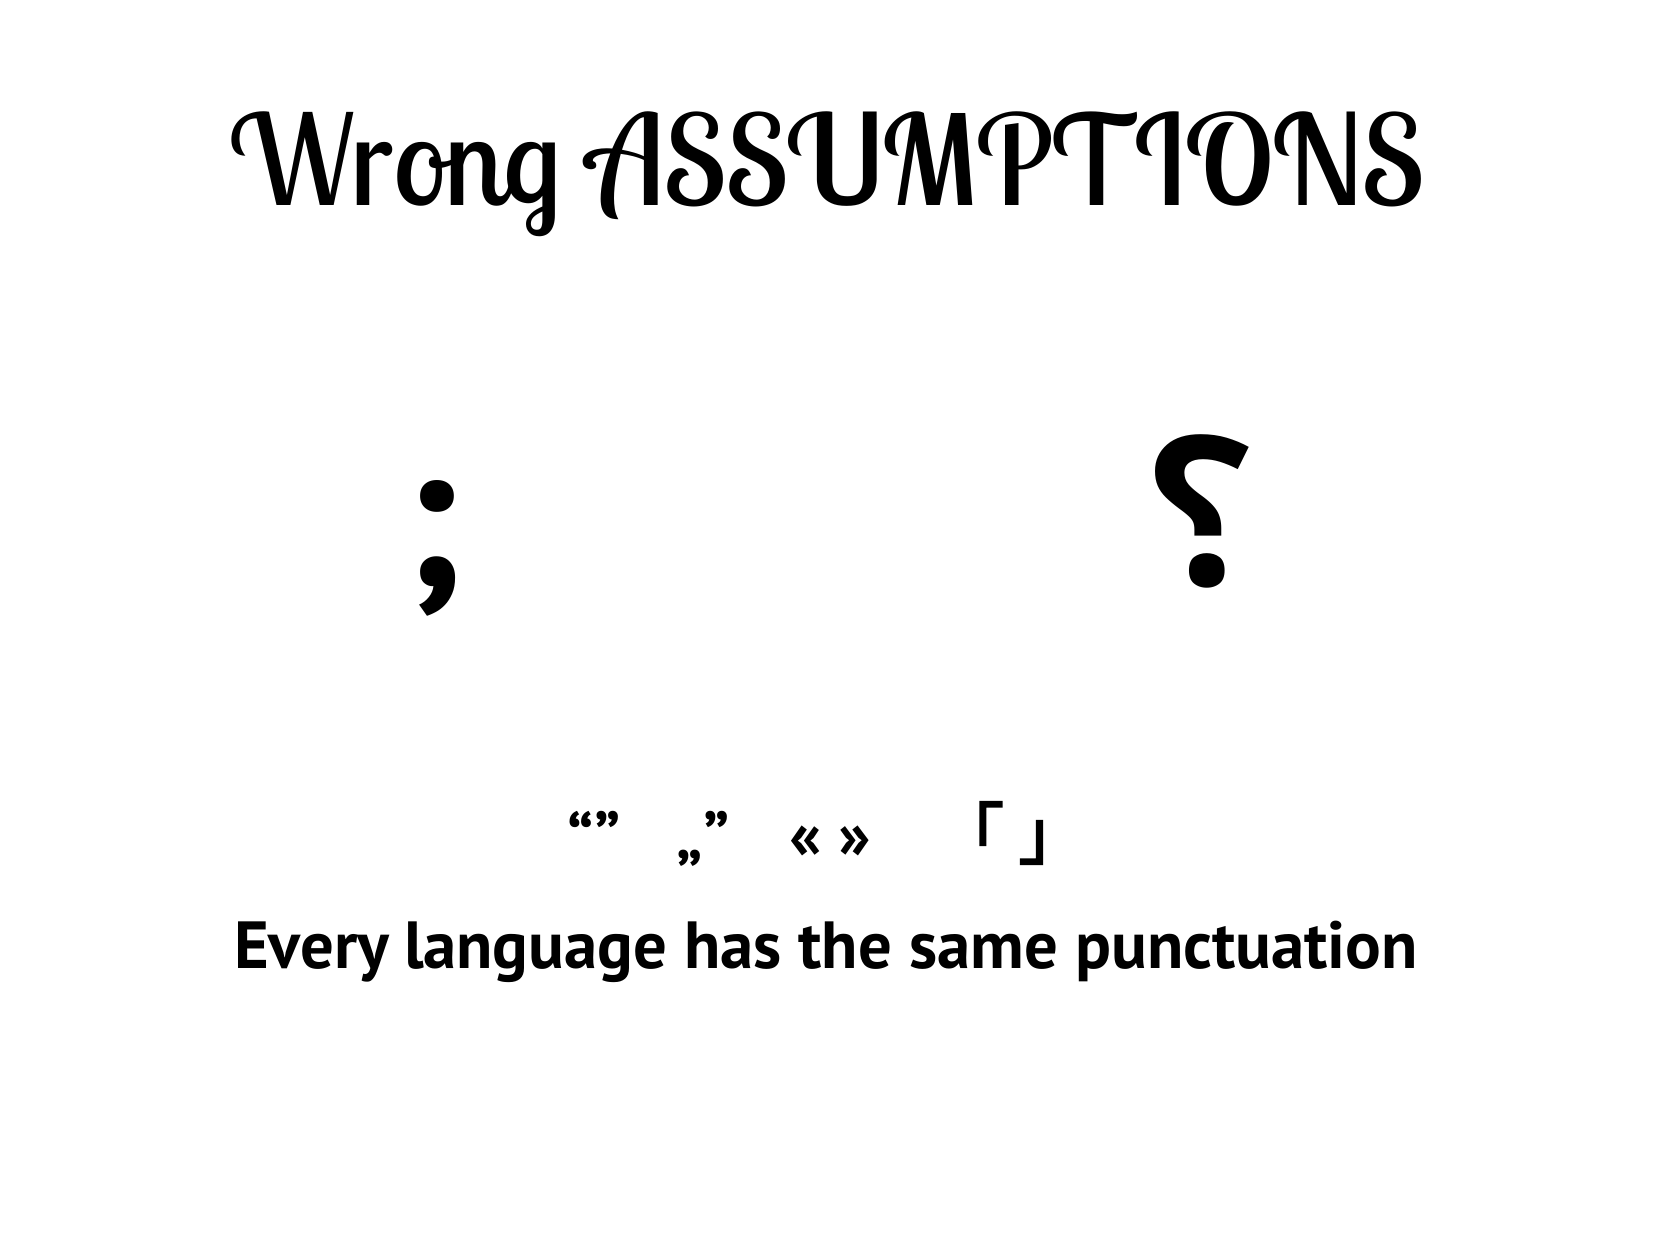

# Wrong ASSUMPTIONS
; ⸮
“” „”	« » 	「 」
Every language has the same punctuation